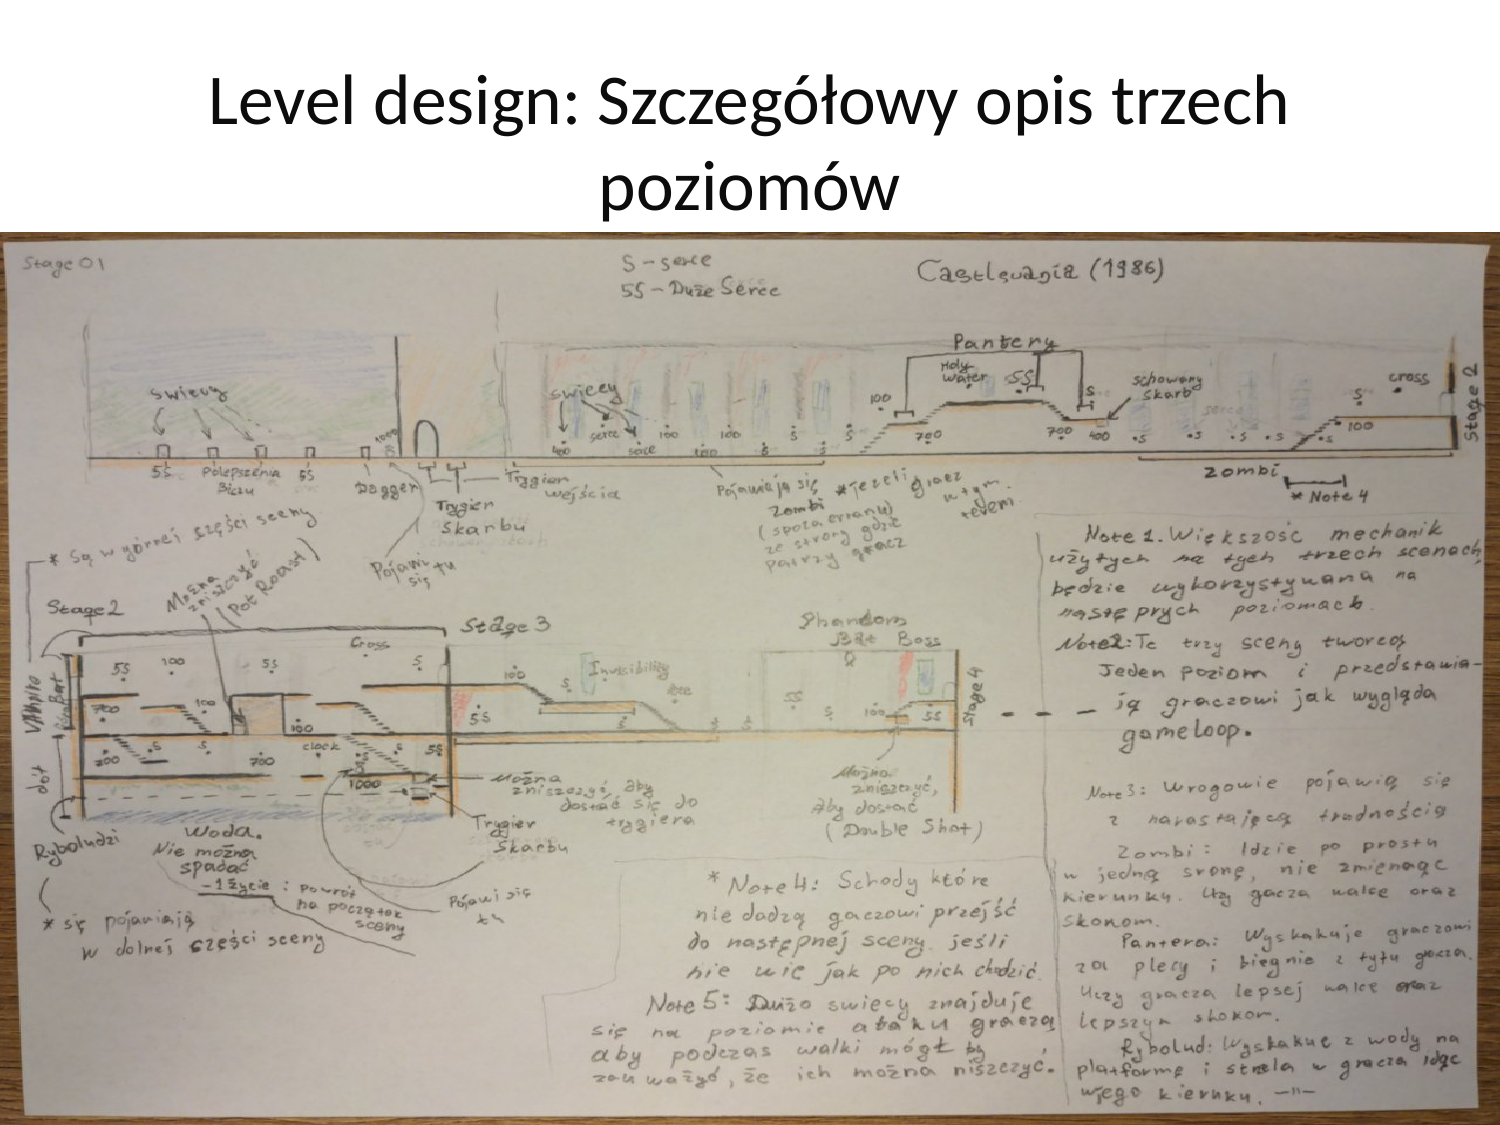

# Level design: Szczegółowy opis trzech poziomów
Naszkicuj na papierze lub w dowolnym programie graficznym co najmniej trzy poziomy z gry i dołącz do tej prezentacji.
Zaznacz kluczowe elementy dla rozgrywki i uzasadnij ich umiejscowienie.
Czy znasz inne gry, w których skorzystano z podobnych rozwiązań level designu? Podaj przykłady.
dr inż. Piotr Sobolewski